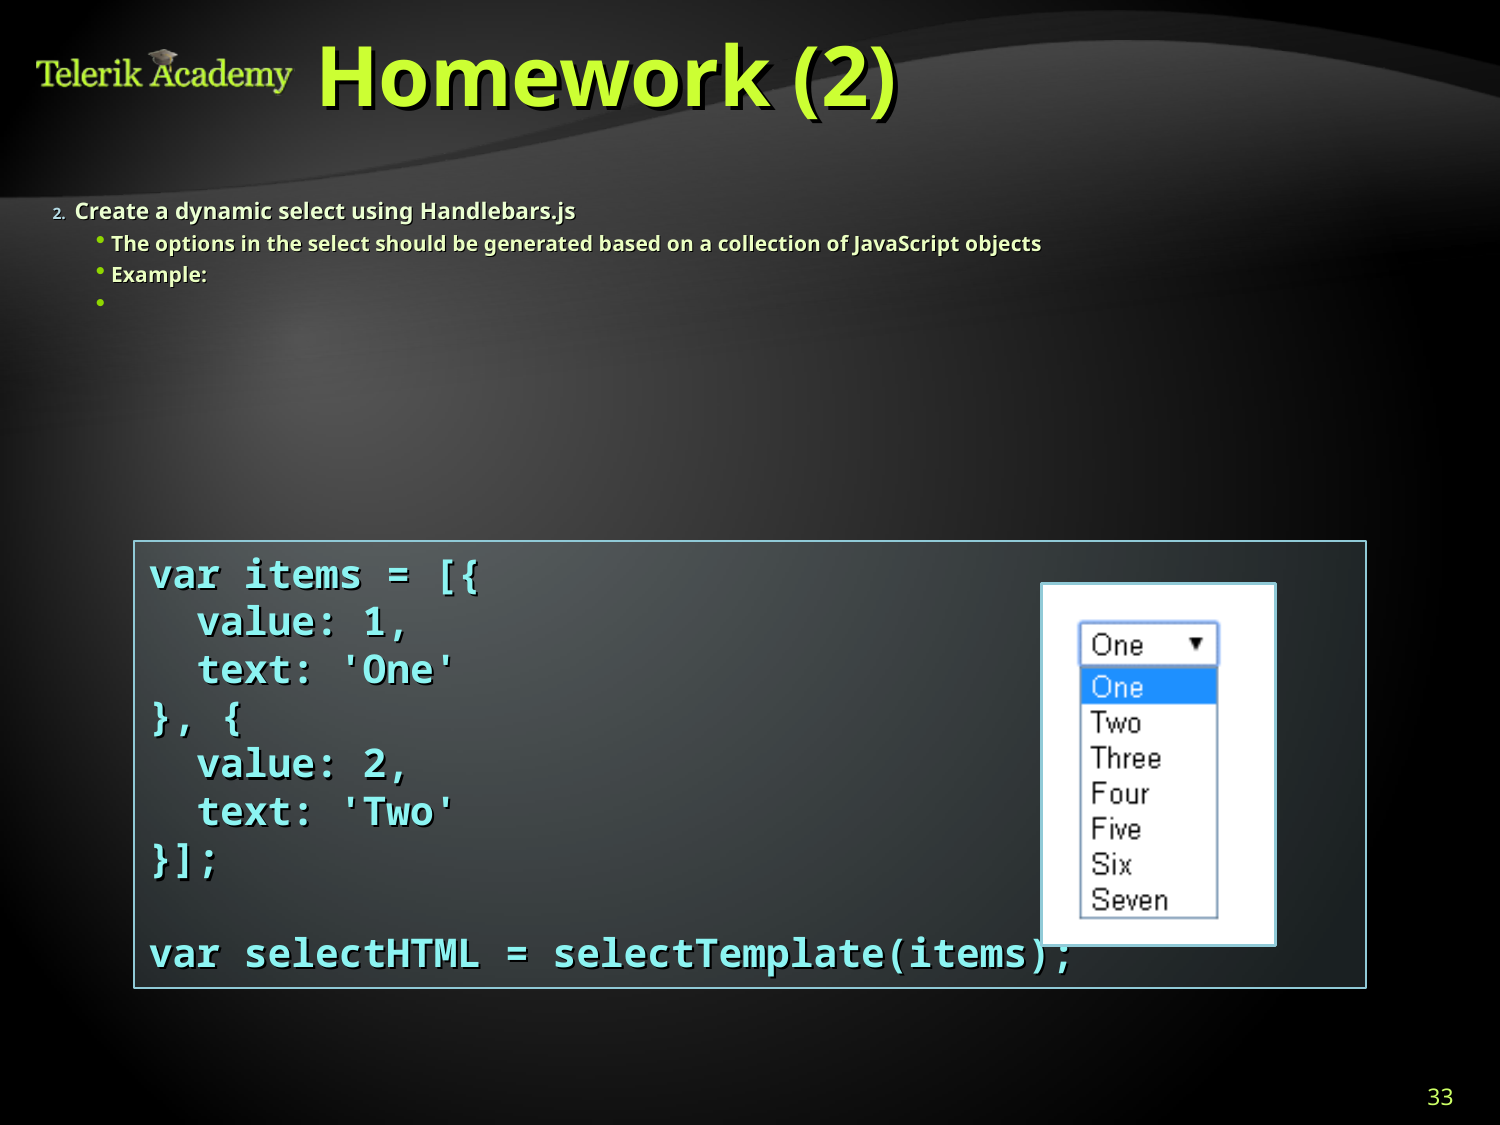

# Homework (2)
Create a dynamic select using Handlebars.js
The options in the select should be generated based on a collection of JavaScript objects
Example:
var items = [{
 value: 1,
 text: 'One'
}, {
 value: 2,
 text: 'Two'
}];
var selectHTML = selectTemplate(items);